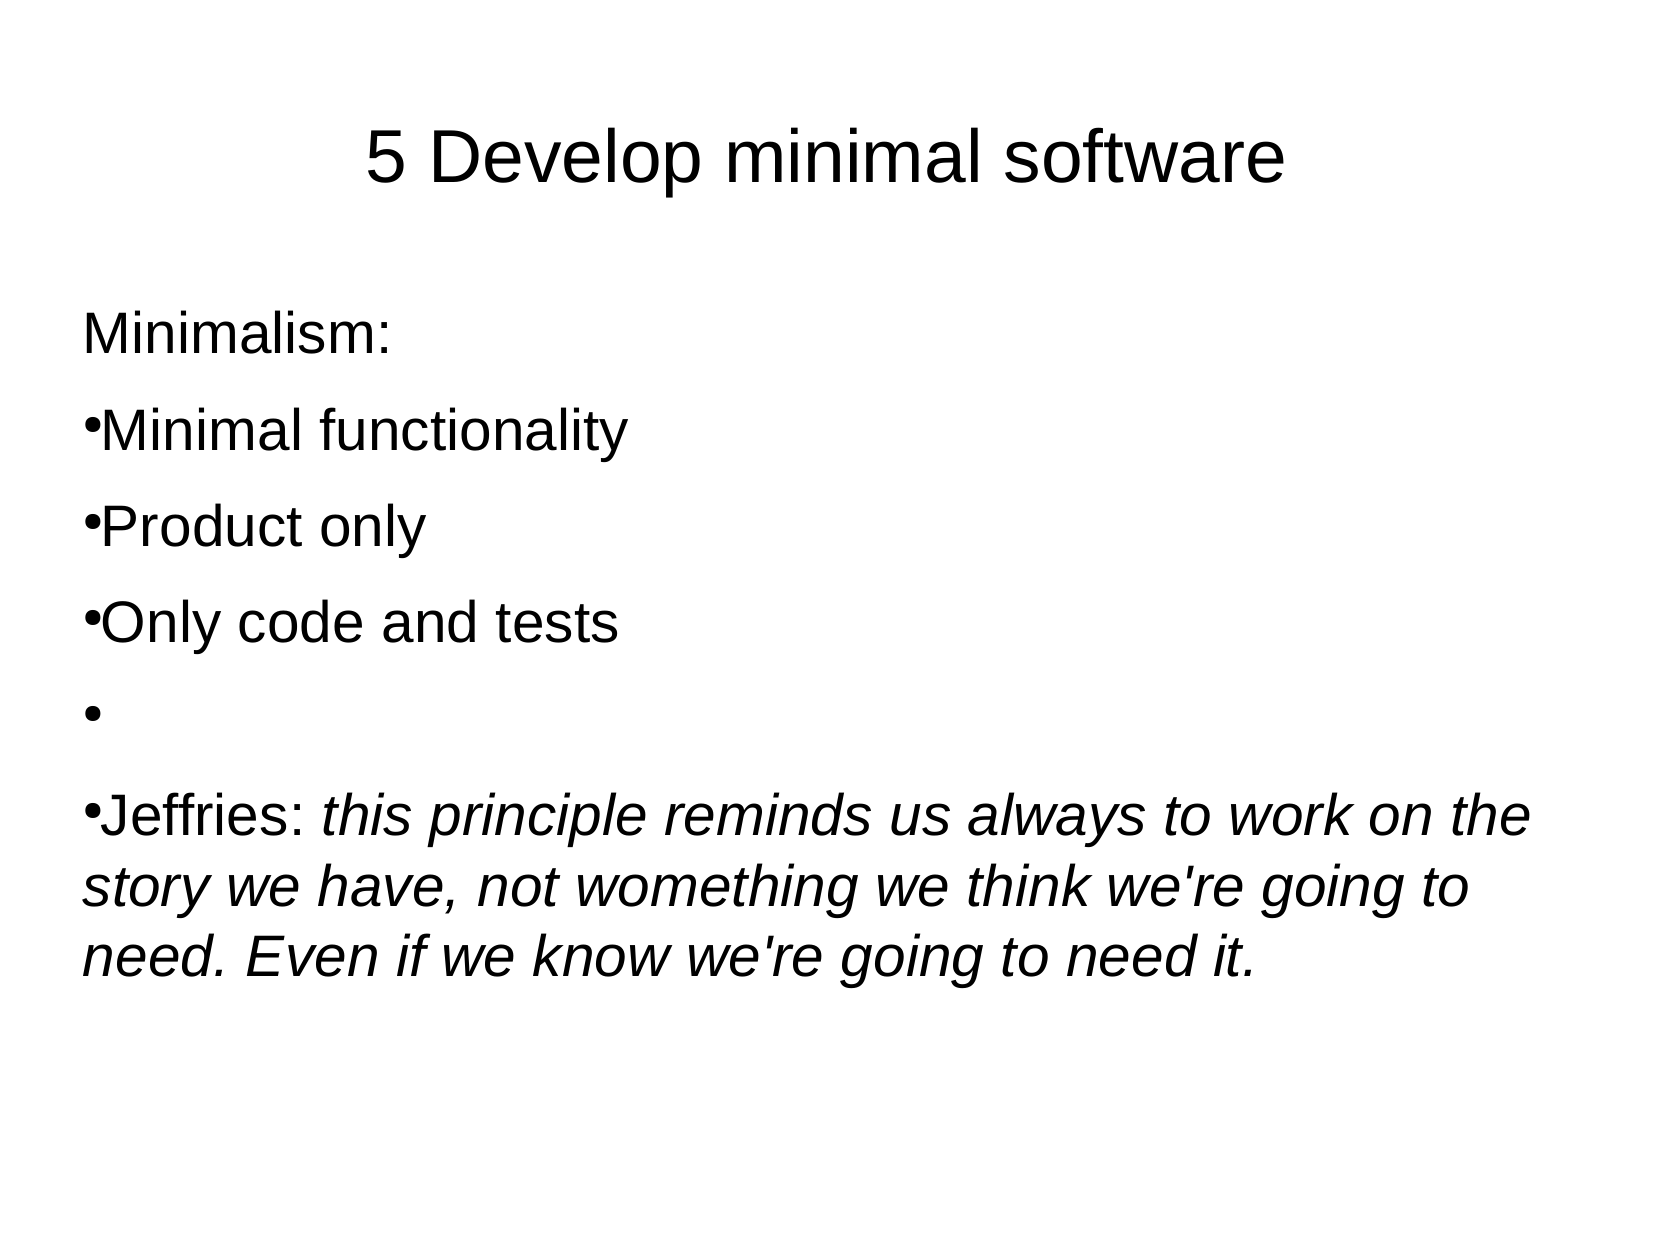

# 5 Develop minimal software
Minimalism:
Minimal functionality
Product only
Only code and tests
Jeffries: this principle reminds us always to work on the story we have, not womething we think we're going to need. Even if we know we're going to need it.